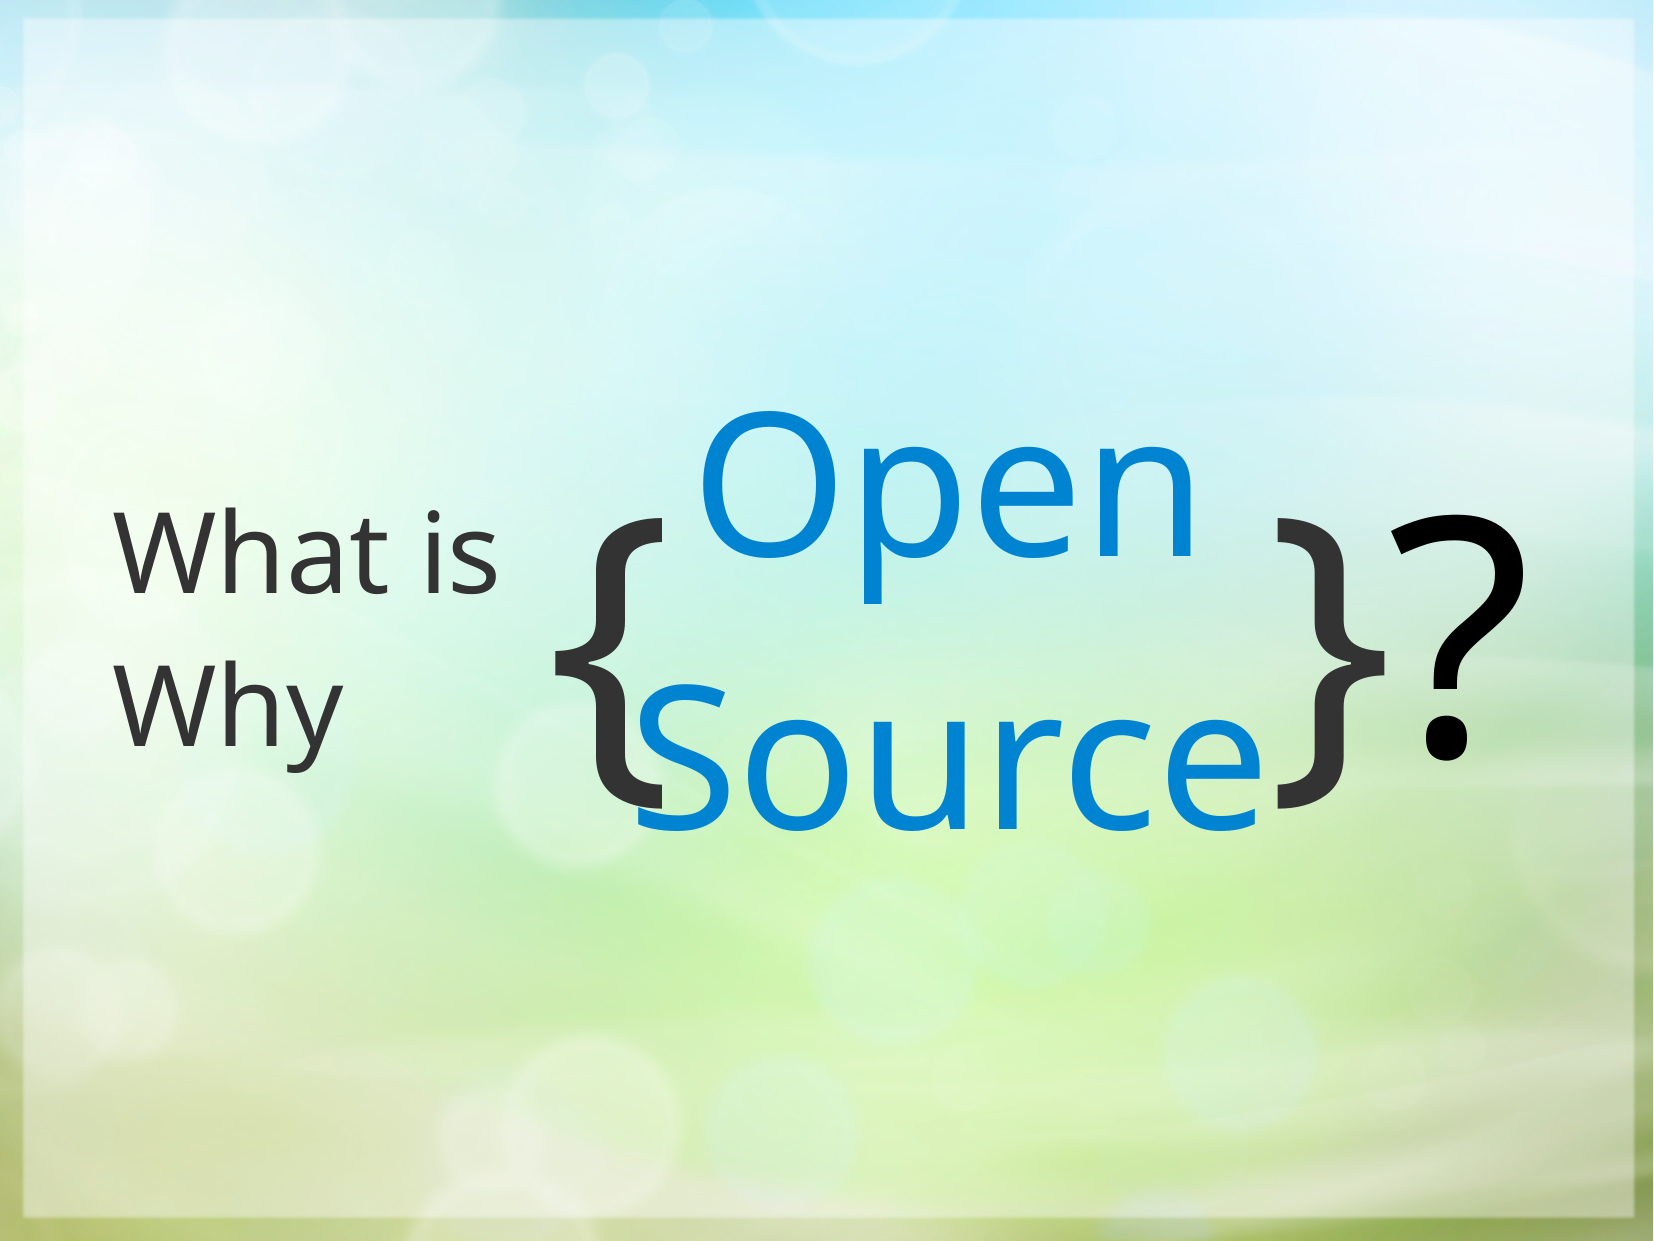

Open Source
{
}
?
# What is
Why